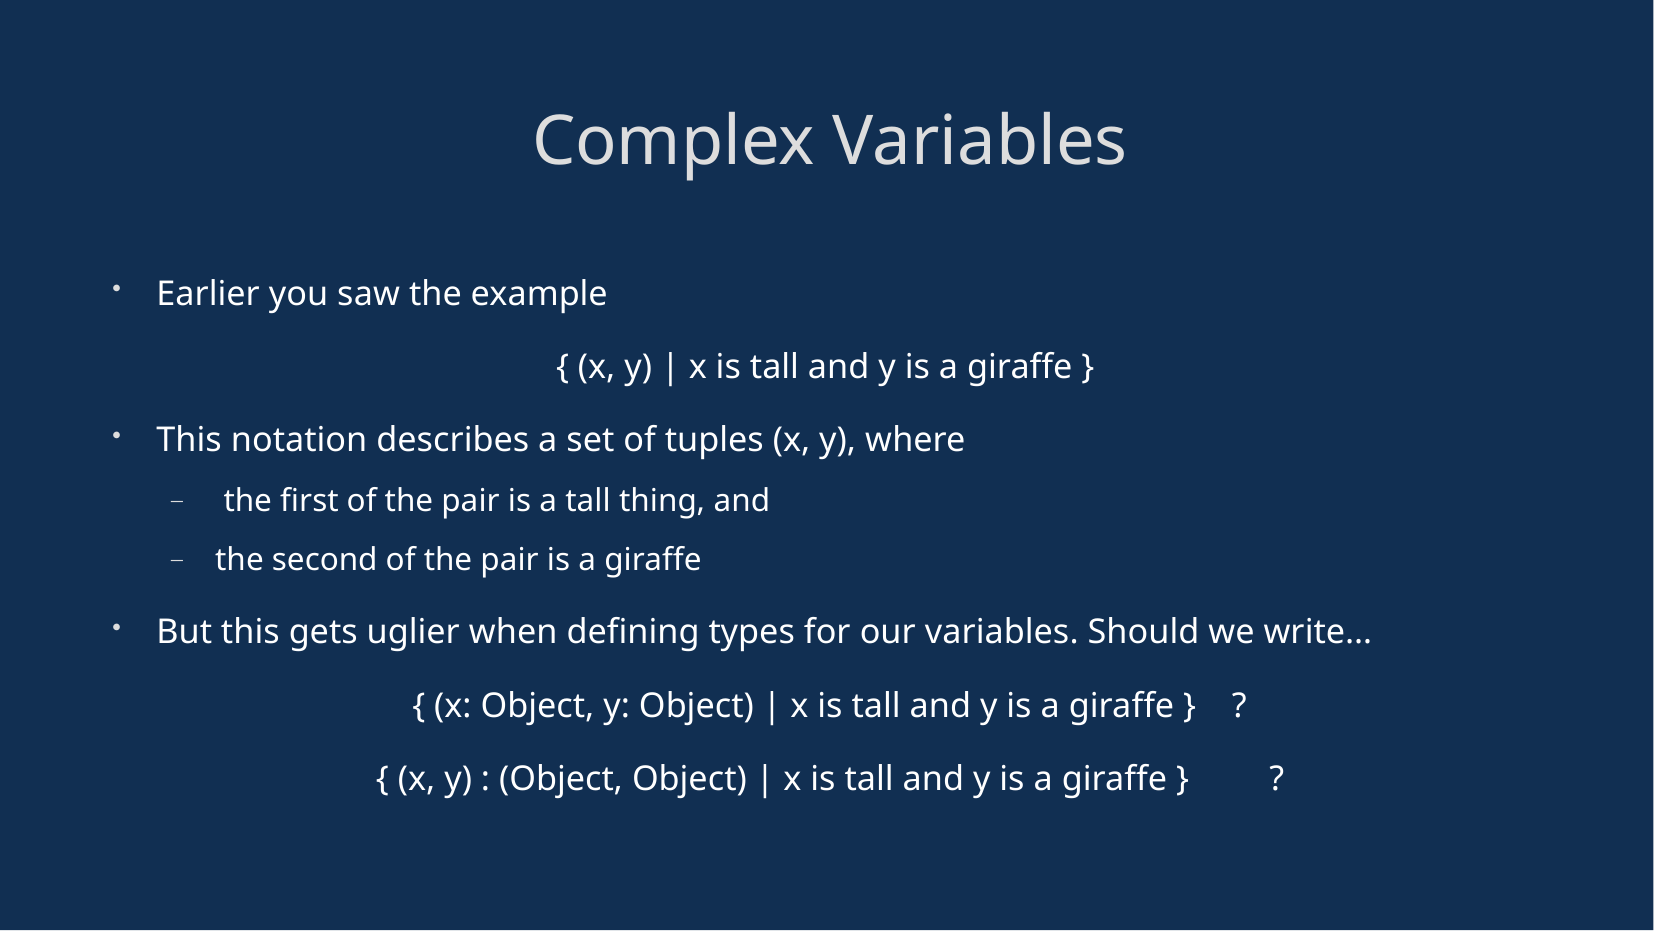

# Complex Variables
Earlier you saw the example
{ (x, y) | x is tall and y is a giraffe }
This notation describes a set of tuples (x, y), where
 the first of the pair is a tall thing, and
the second of the pair is a giraffe
But this gets uglier when defining types for our variables. Should we write…
{ (x: Object, y: Object) | x is tall and y is a giraffe } ?
{ (x, y) : (Object, Object) | x is tall and y is a giraffe }	 ?